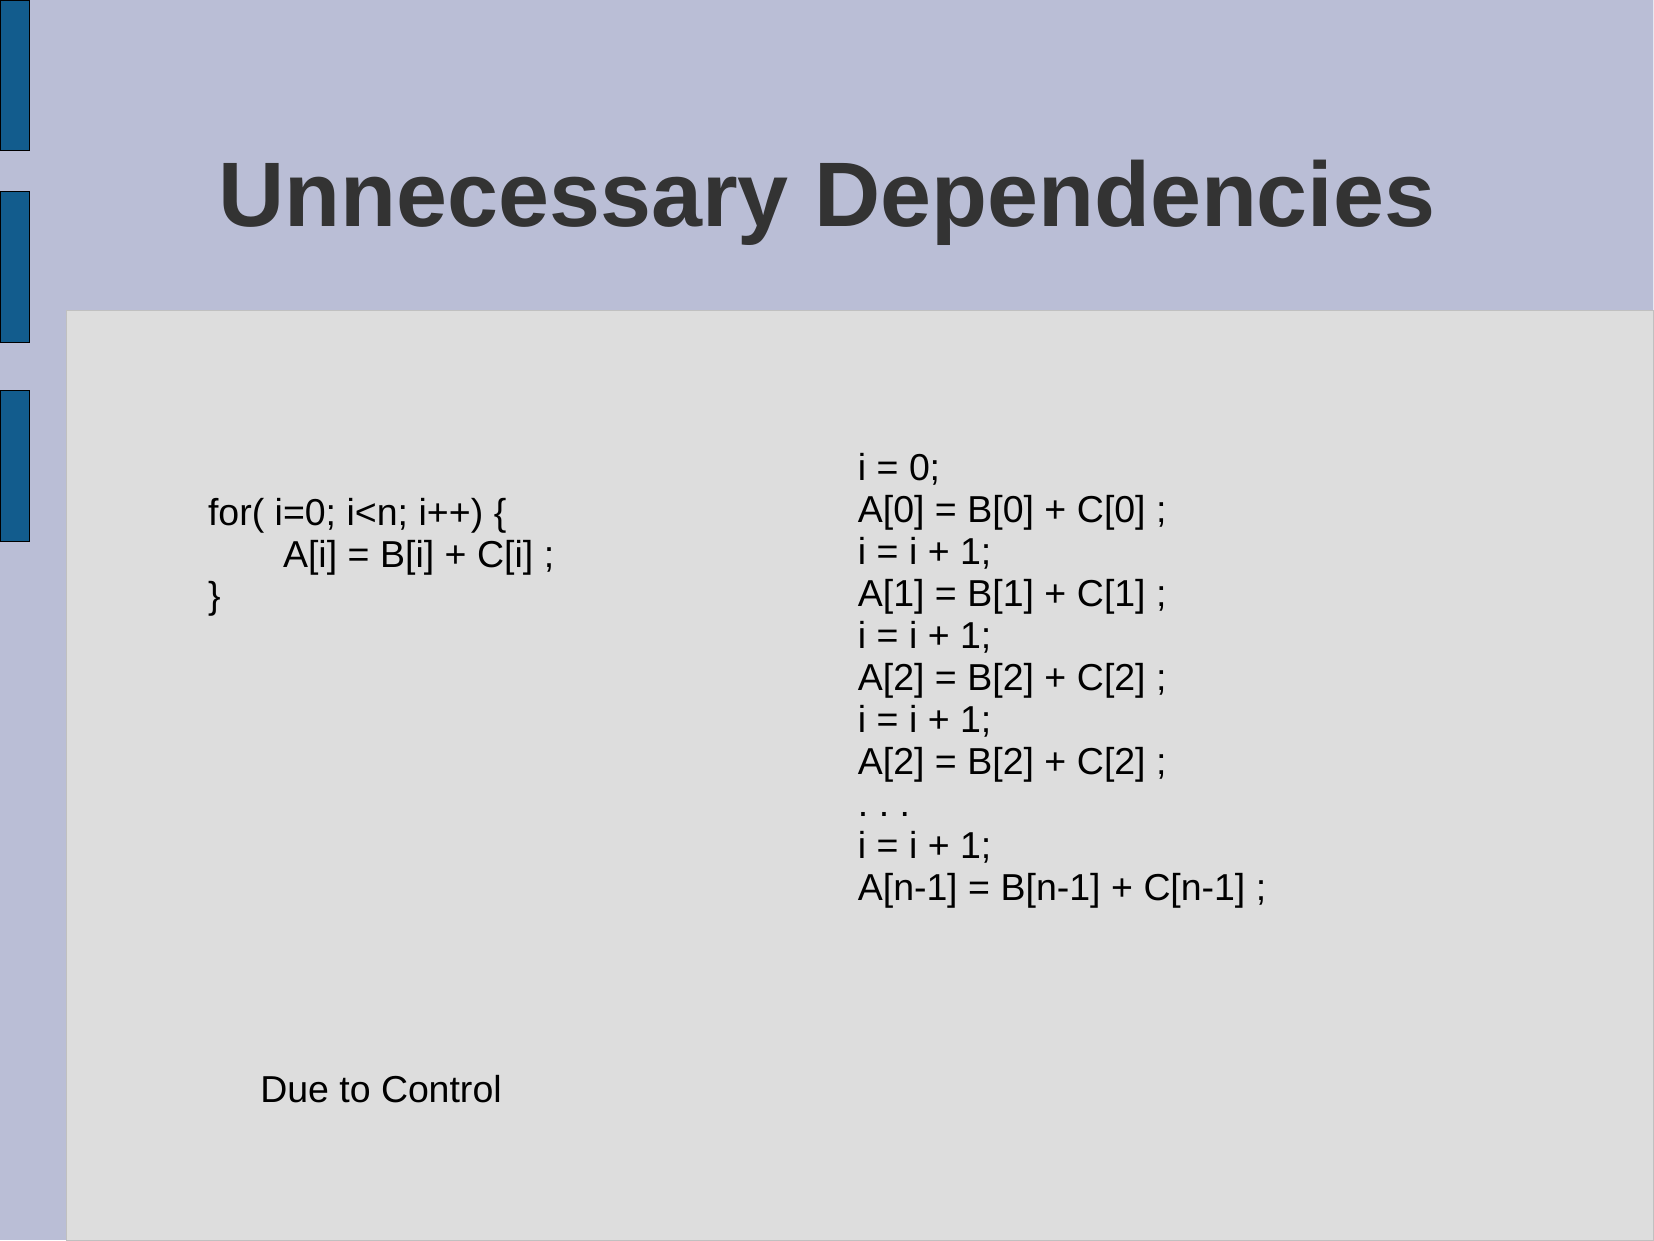

# Unnecessary Dependencies
i = 0;
A[0] = B[0] + C[0] ;
i = i + 1;
A[1] = B[1] + C[1] ;
i = i + 1;
A[2] = B[2] + C[2] ;
i = i + 1;
A[2] = B[2] + C[2] ;
. . .
i = i + 1;
A[n-1] = B[n-1] + C[n-1] ;
for( i=0; i<n; i++) {
	A[i] = B[i] + C[i] ;
}
Due to Control